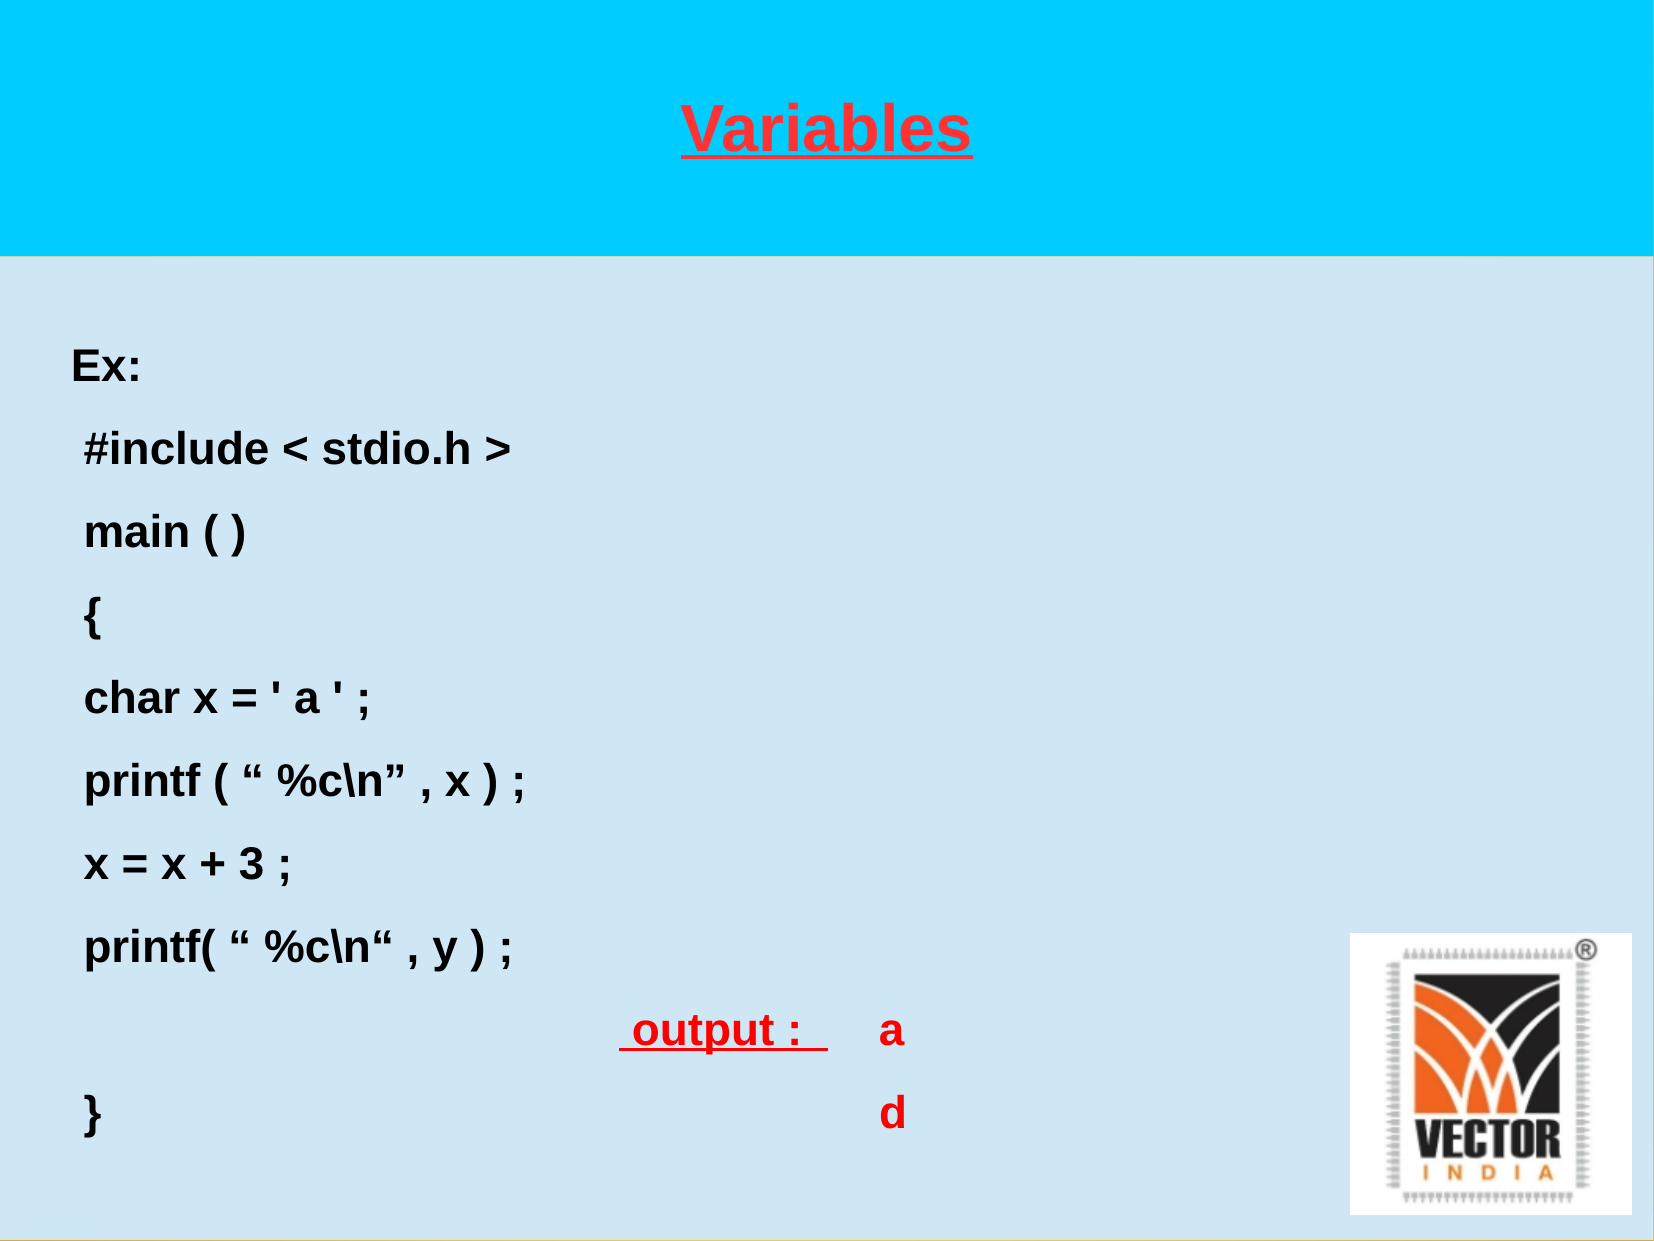

# Variables
Ex:
 #include < stdio.h >
 main ( )
 {
 char x = ' a ' ;
 printf ( “ %c\n” , x ) ;
 x = x + 3 ;
 printf( “ %c\n“ , y ) ;
 output : a
 } d